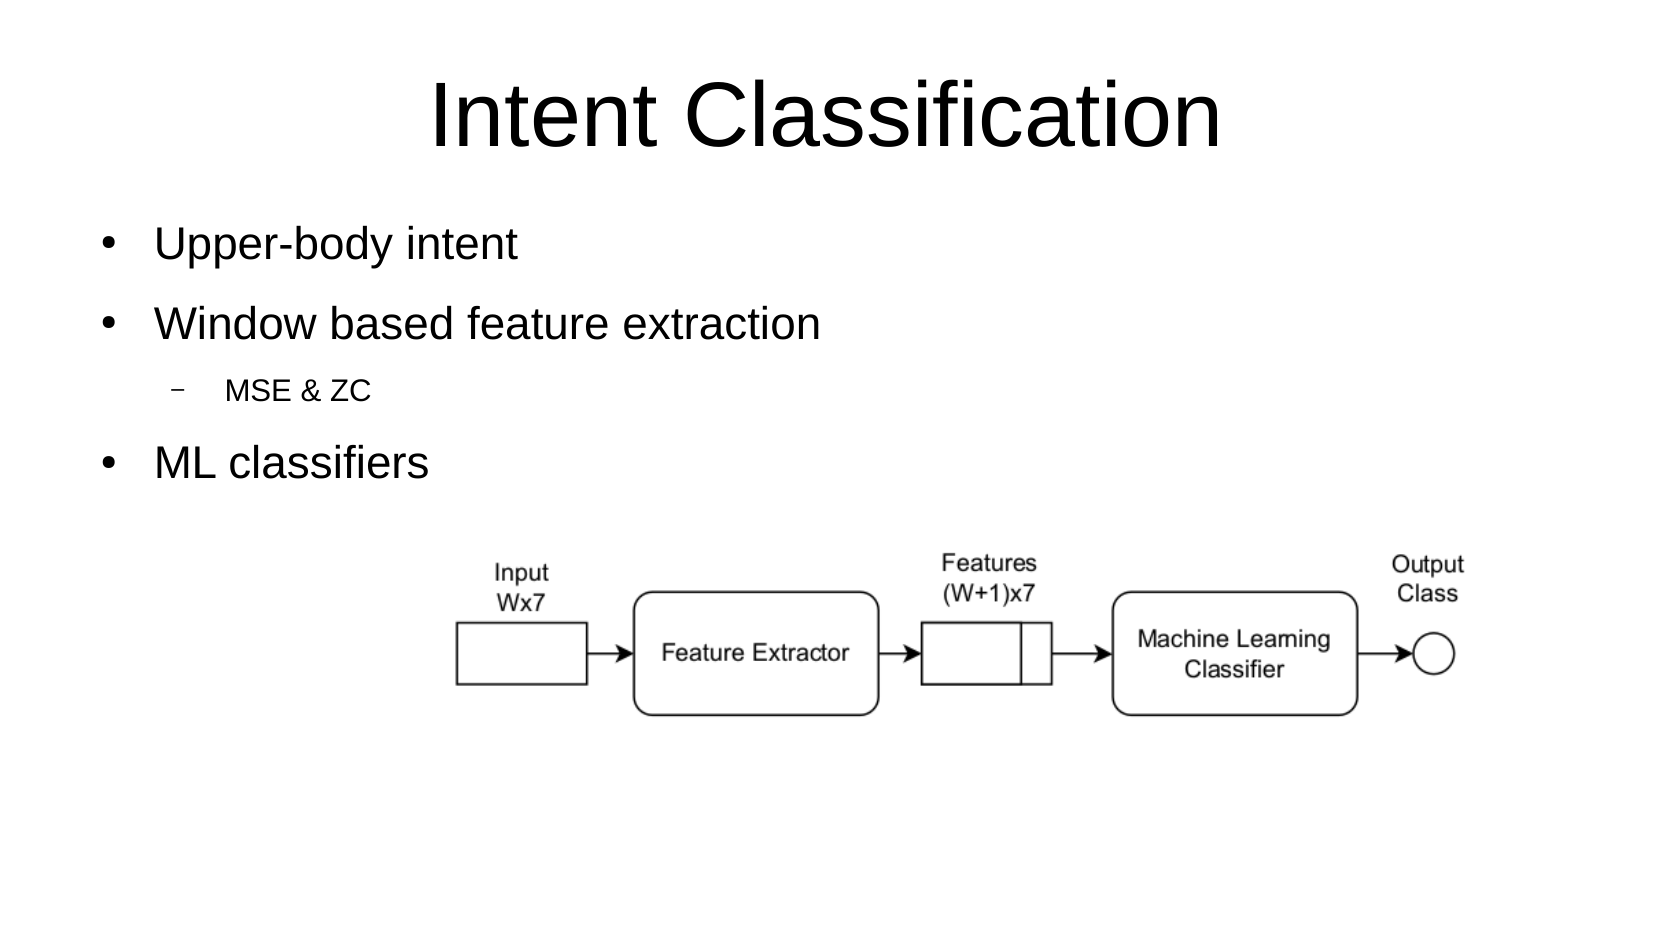

Intent Classification
# Upper-body intent
Window based feature extraction
MSE & ZC
ML classifiers